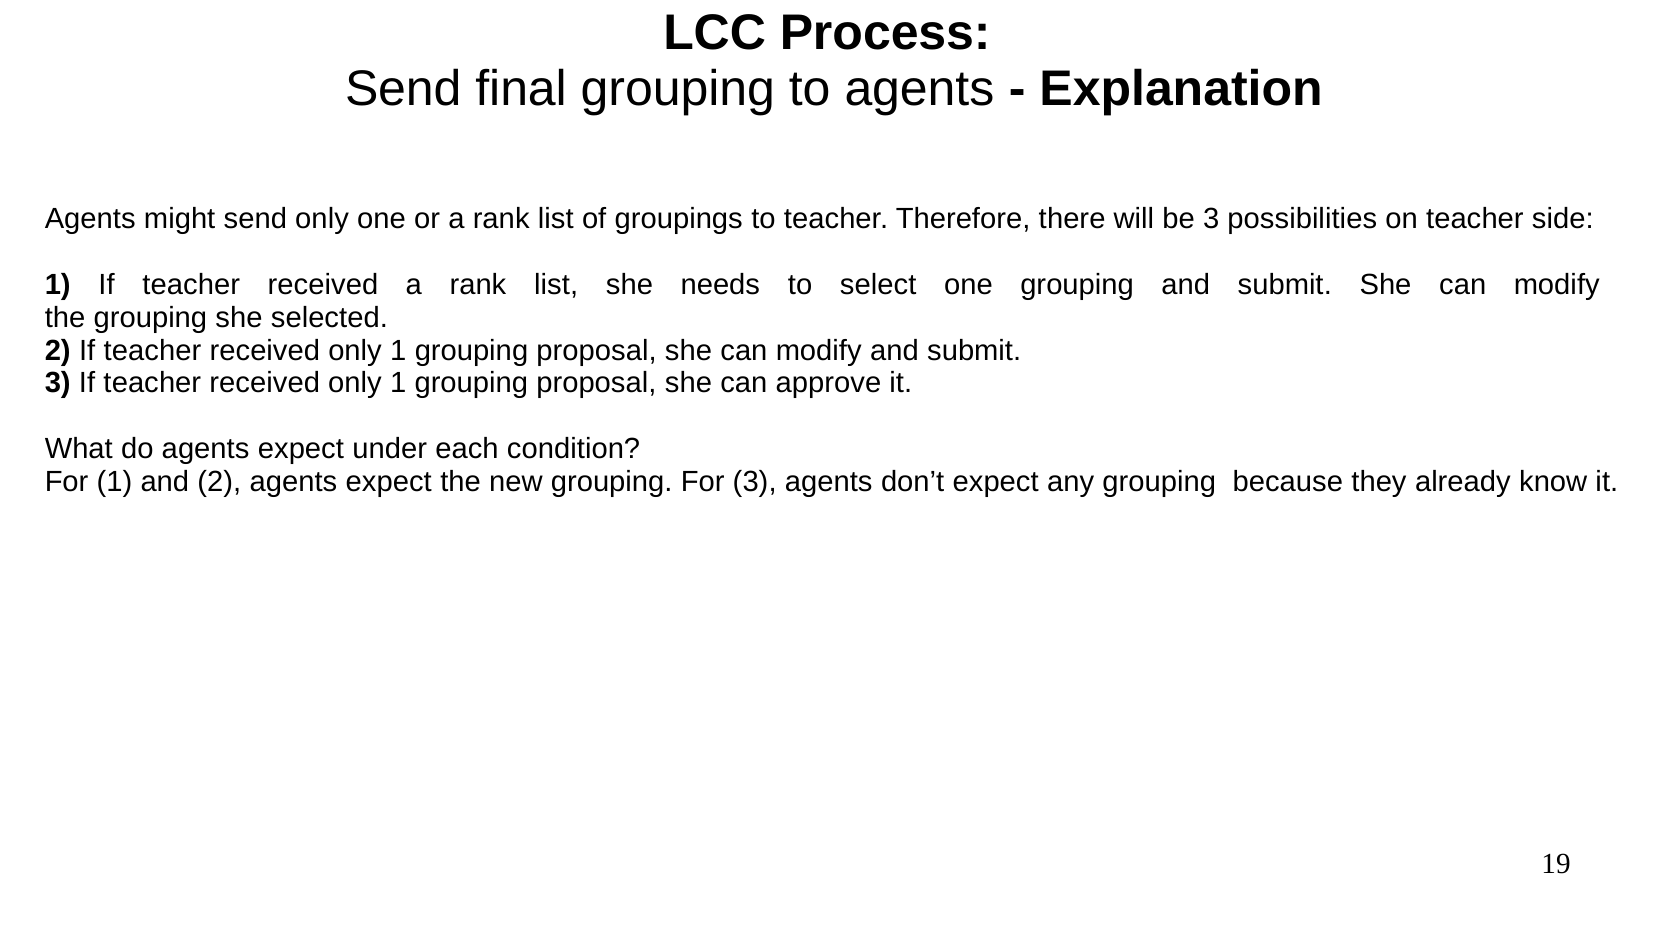

# LCC Process: Send final grouping to agents - Explanation
Agents might send only one or a rank list of groupings to teacher. Therefore, there will be 3 possibilities on teacher side:
1) If teacher received a rank list, she needs to select one grouping and submit. She can modify
the grouping she selected.
2) If teacher received only 1 grouping proposal, she can modify and submit.
3) If teacher received only 1 grouping proposal, she can approve it.
What do agents expect under each condition?
For (1) and (2), agents expect the new grouping. For (3), agents don’t expect any grouping because they already know it.
19